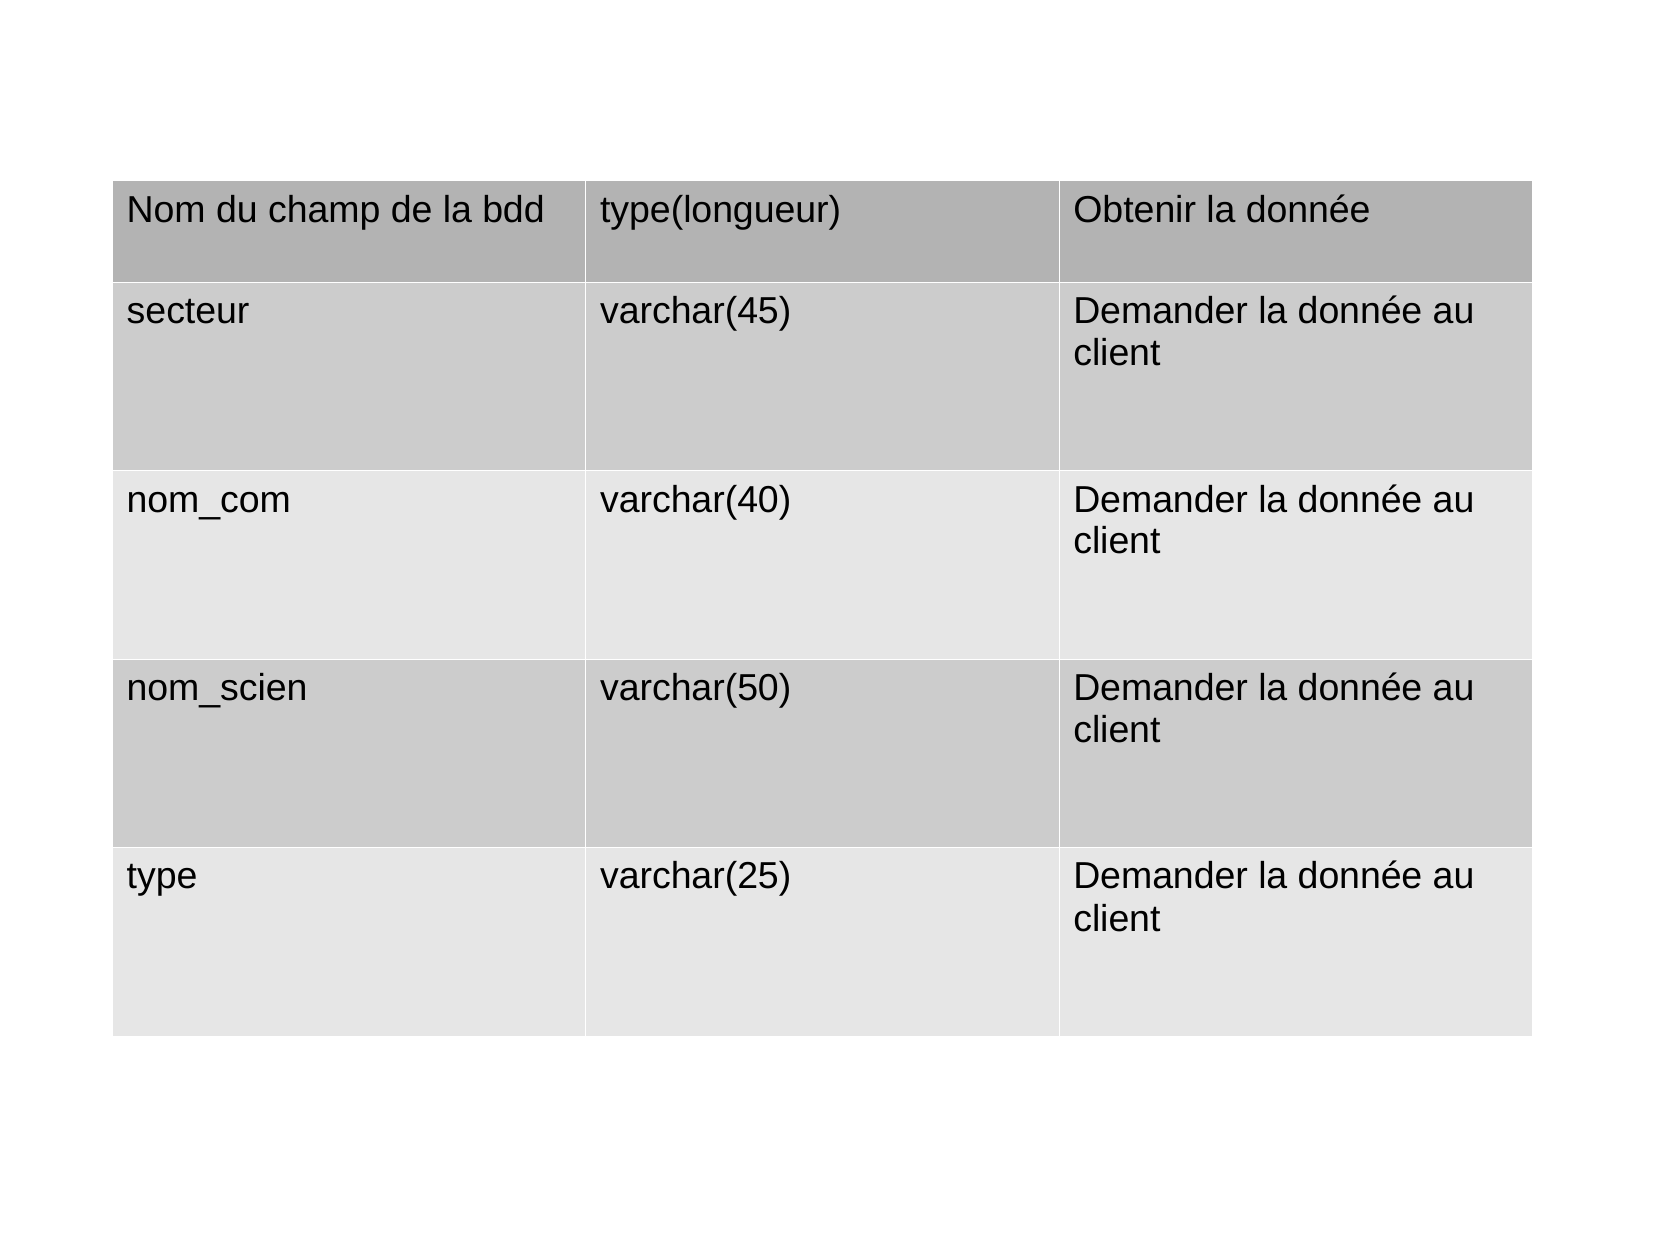

| Nom du champ de la bdd | type(longueur) | Obtenir la donnée |
| --- | --- | --- |
| secteur | varchar(45) | Demander la donnée au client |
| nom\_com | varchar(40) | Demander la donnée au client |
| nom\_scien | varchar(50) | Demander la donnée au client |
| type | varchar(25) | Demander la donnée au client |